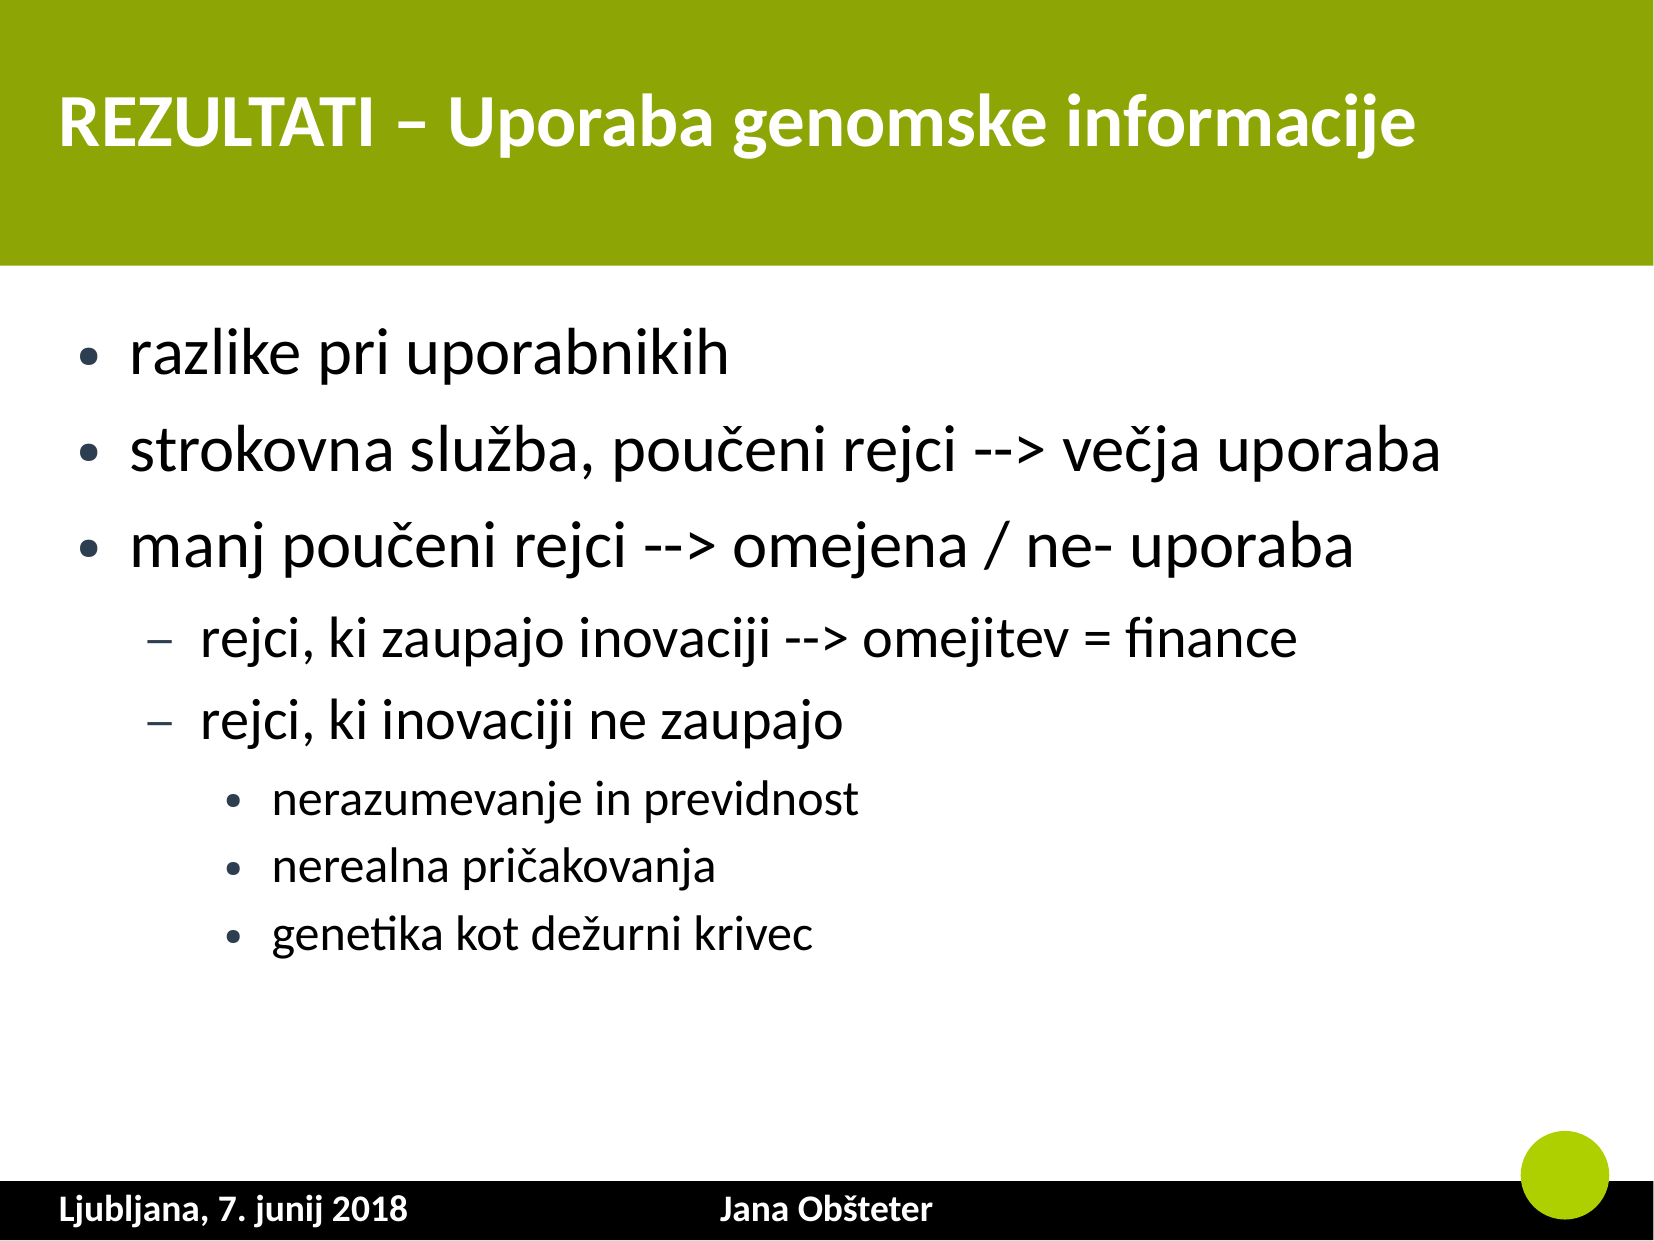

REZULTATI – Uporaba genomske informacije
# razlike pri uporabnikih
strokovna služba, poučeni rejci --> večja uporaba
manj poučeni rejci --> omejena / ne- uporaba
rejci, ki zaupajo inovaciji --> omejitev = finance
rejci, ki inovaciji ne zaupajo
nerazumevanje in previdnost
nerealna pričakovanja
genetika kot dežurni krivec